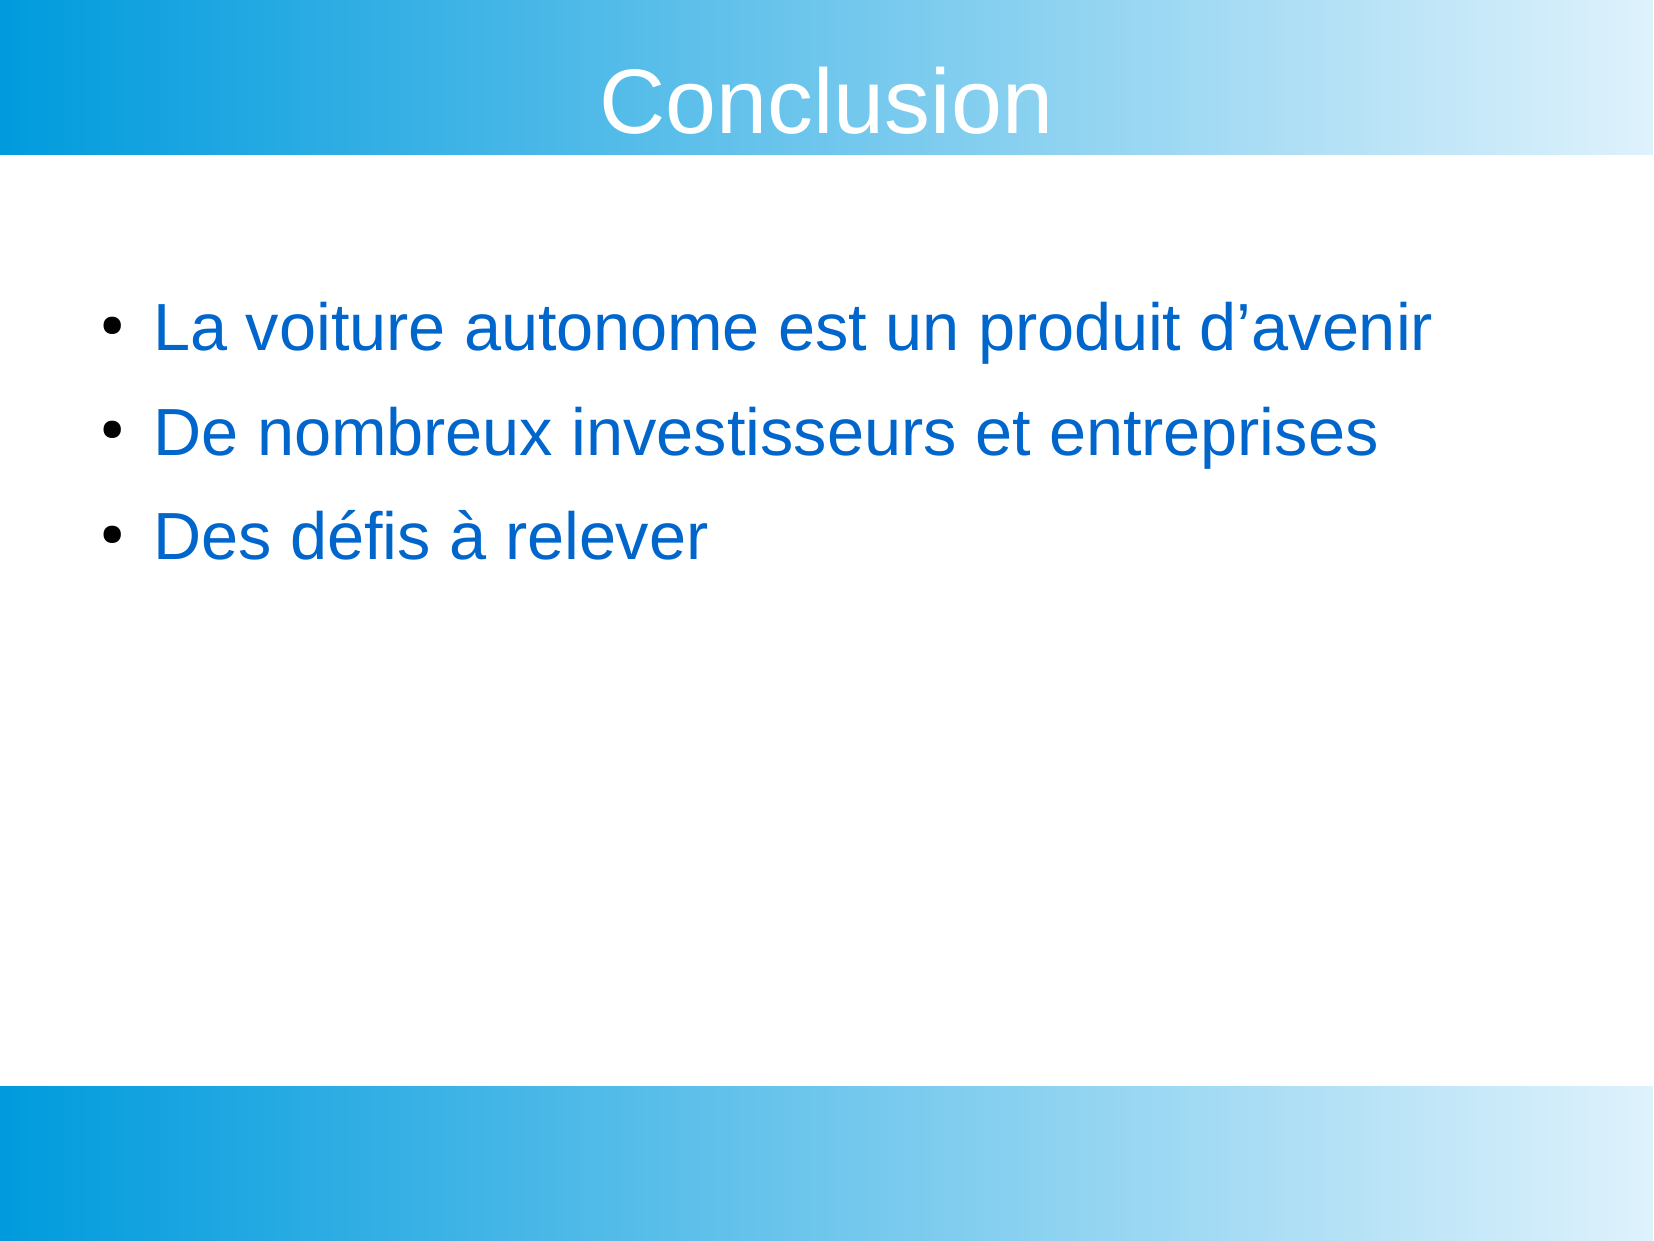

# Conclusion
La voiture autonome est un produit d’avenir
De nombreux investisseurs et entreprises
Des défis à relever